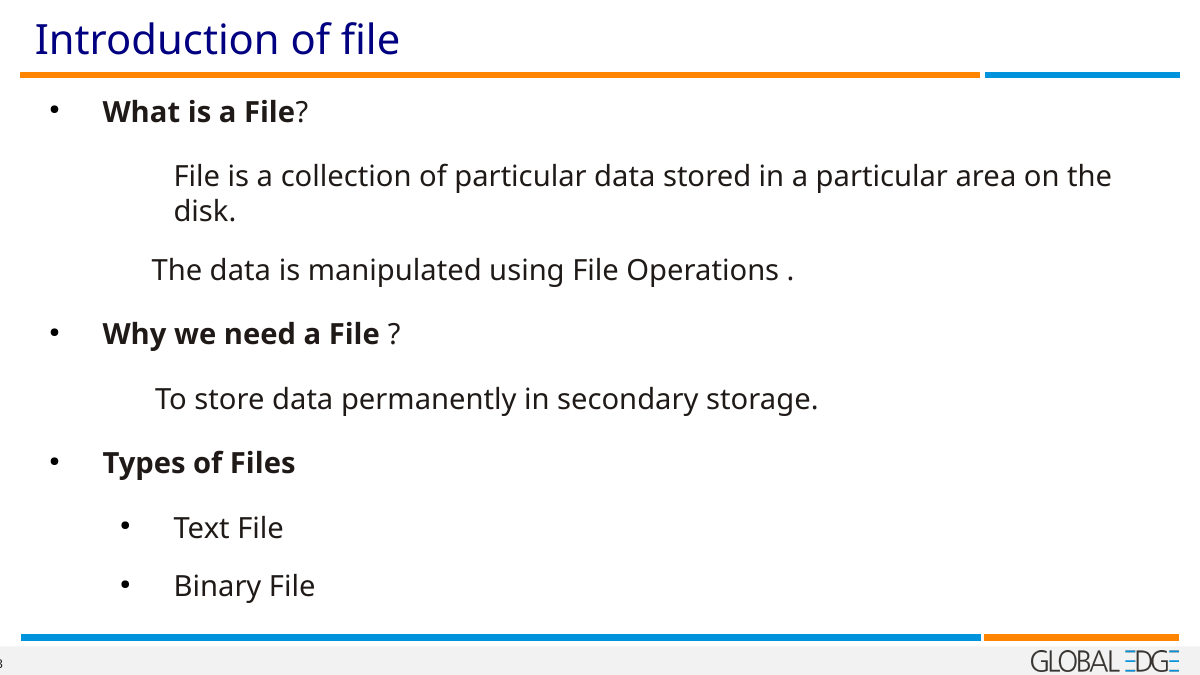

# Introduction of file
What is a File?
File is a collection of particular data stored in a particular area on the disk.
 The data is manipulated using File Operations .
Why we need a File ?
 To store data permanently in secondary storage.
Types of Files
Text File
Binary File